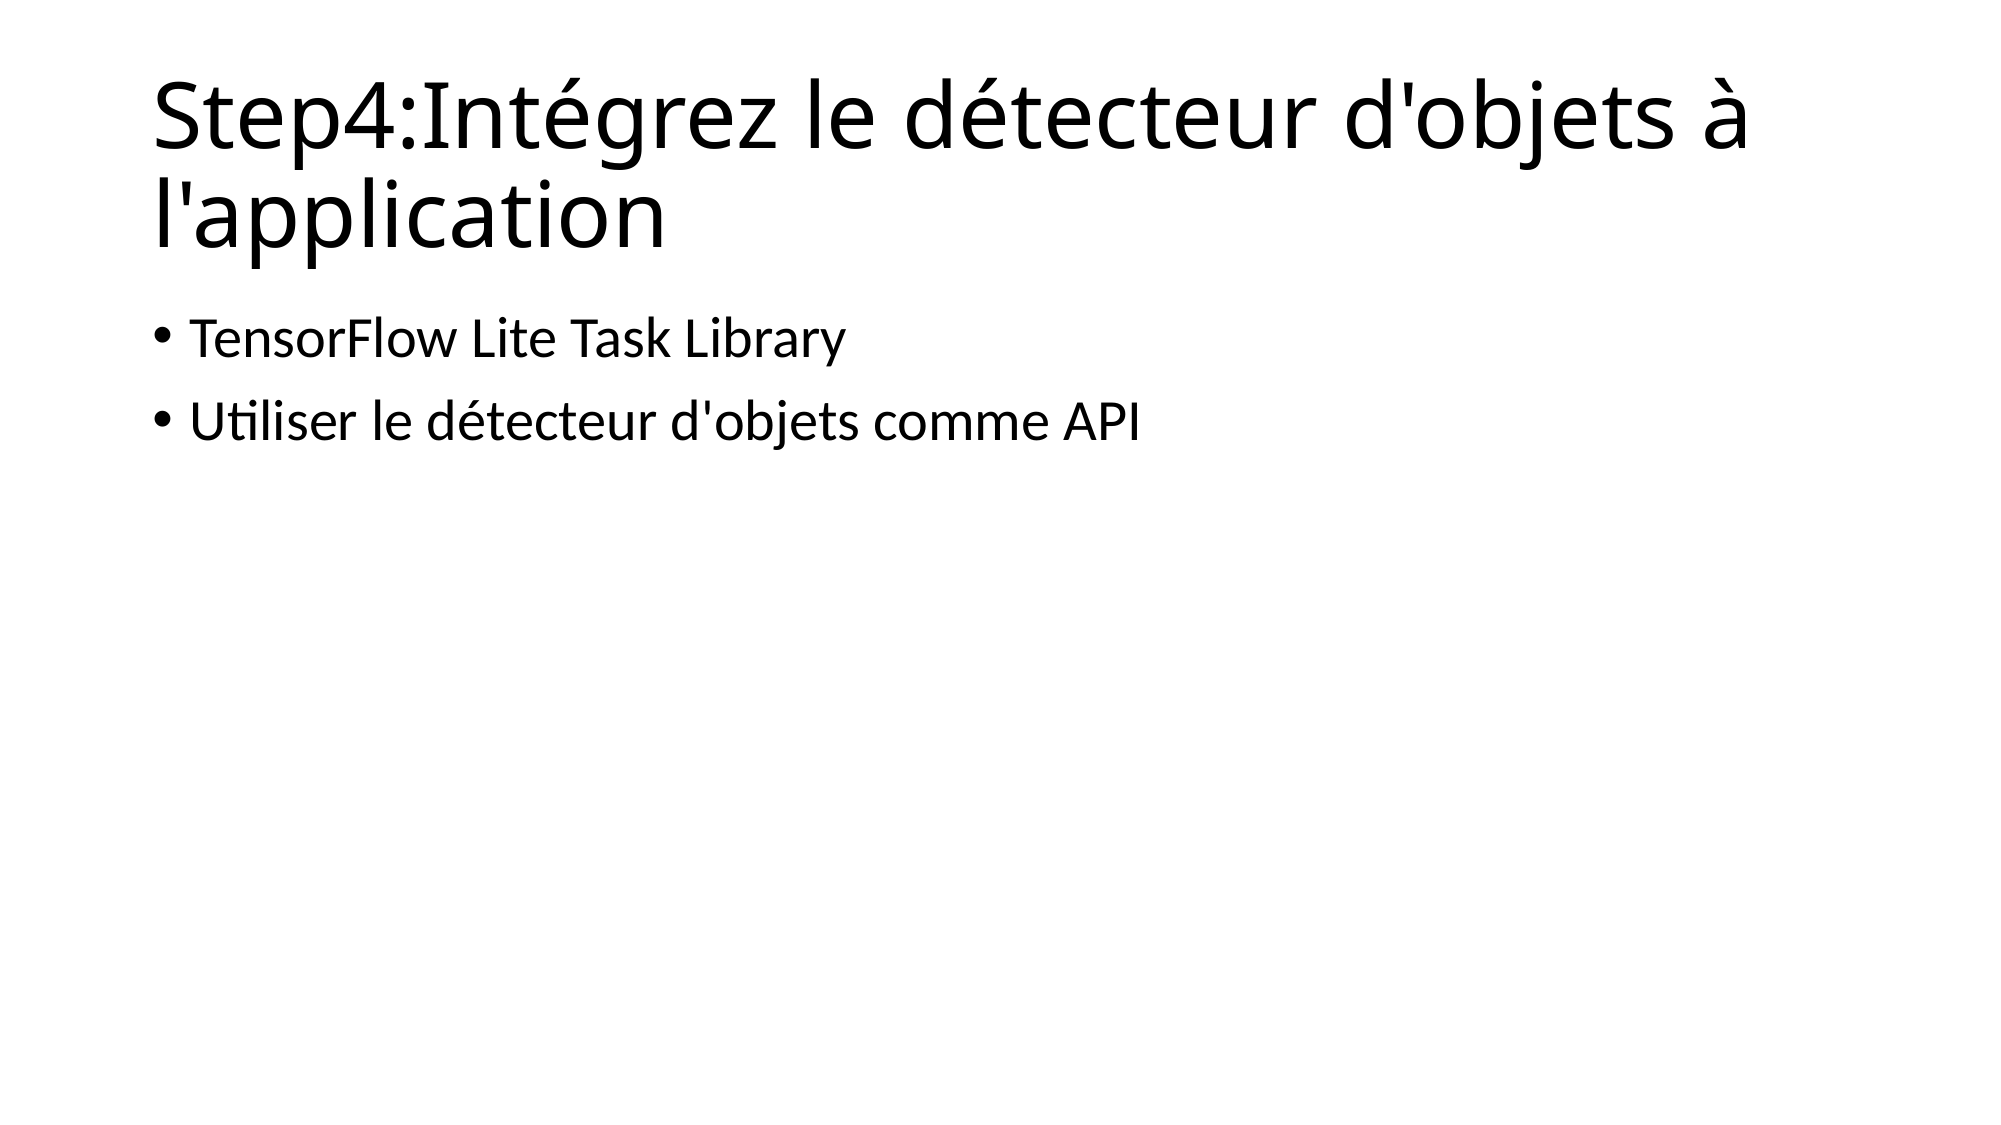

# Step4:Intégrez le détecteur d'objets à l'application
TensorFlow Lite Task Library
Utiliser le détecteur d'objets comme API